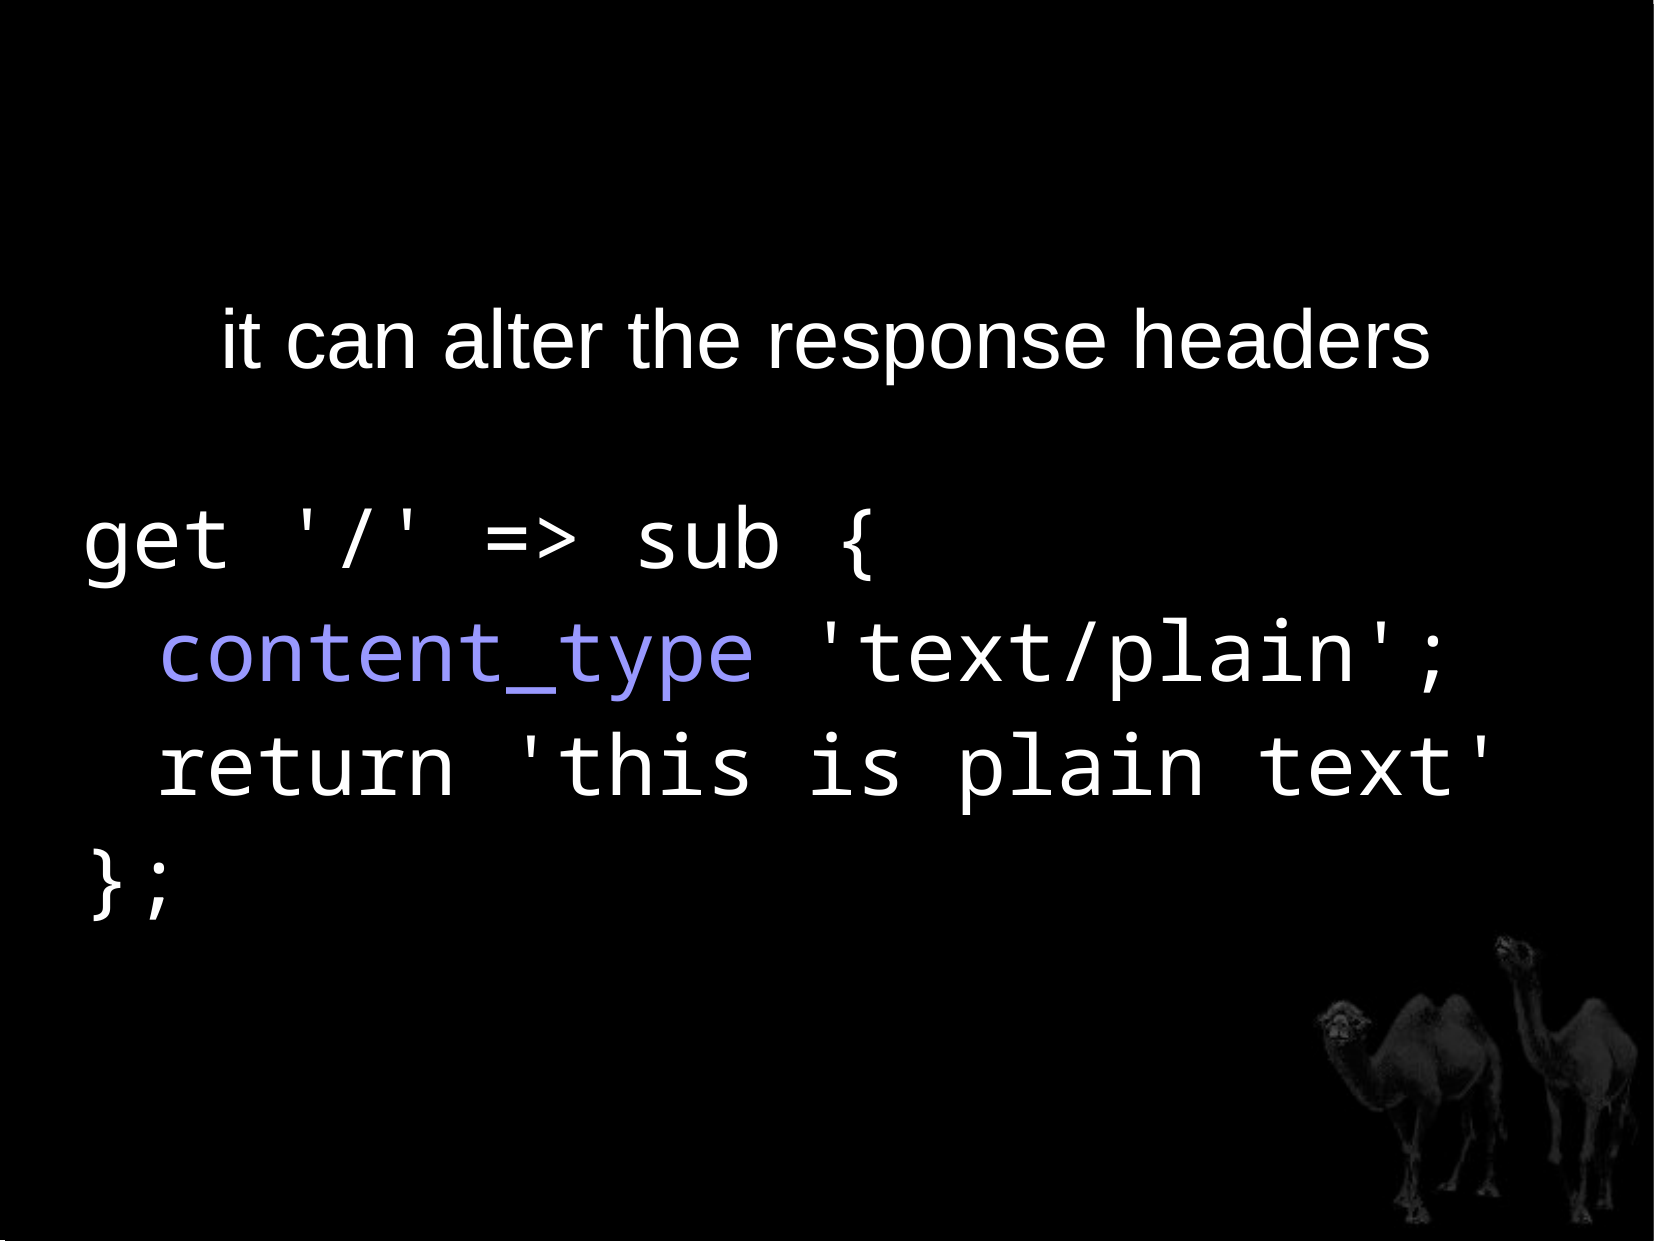

# it can alter the response headers
get '/' => sub {
	content_type 'text/plain';
	return 'this is plain text'
};